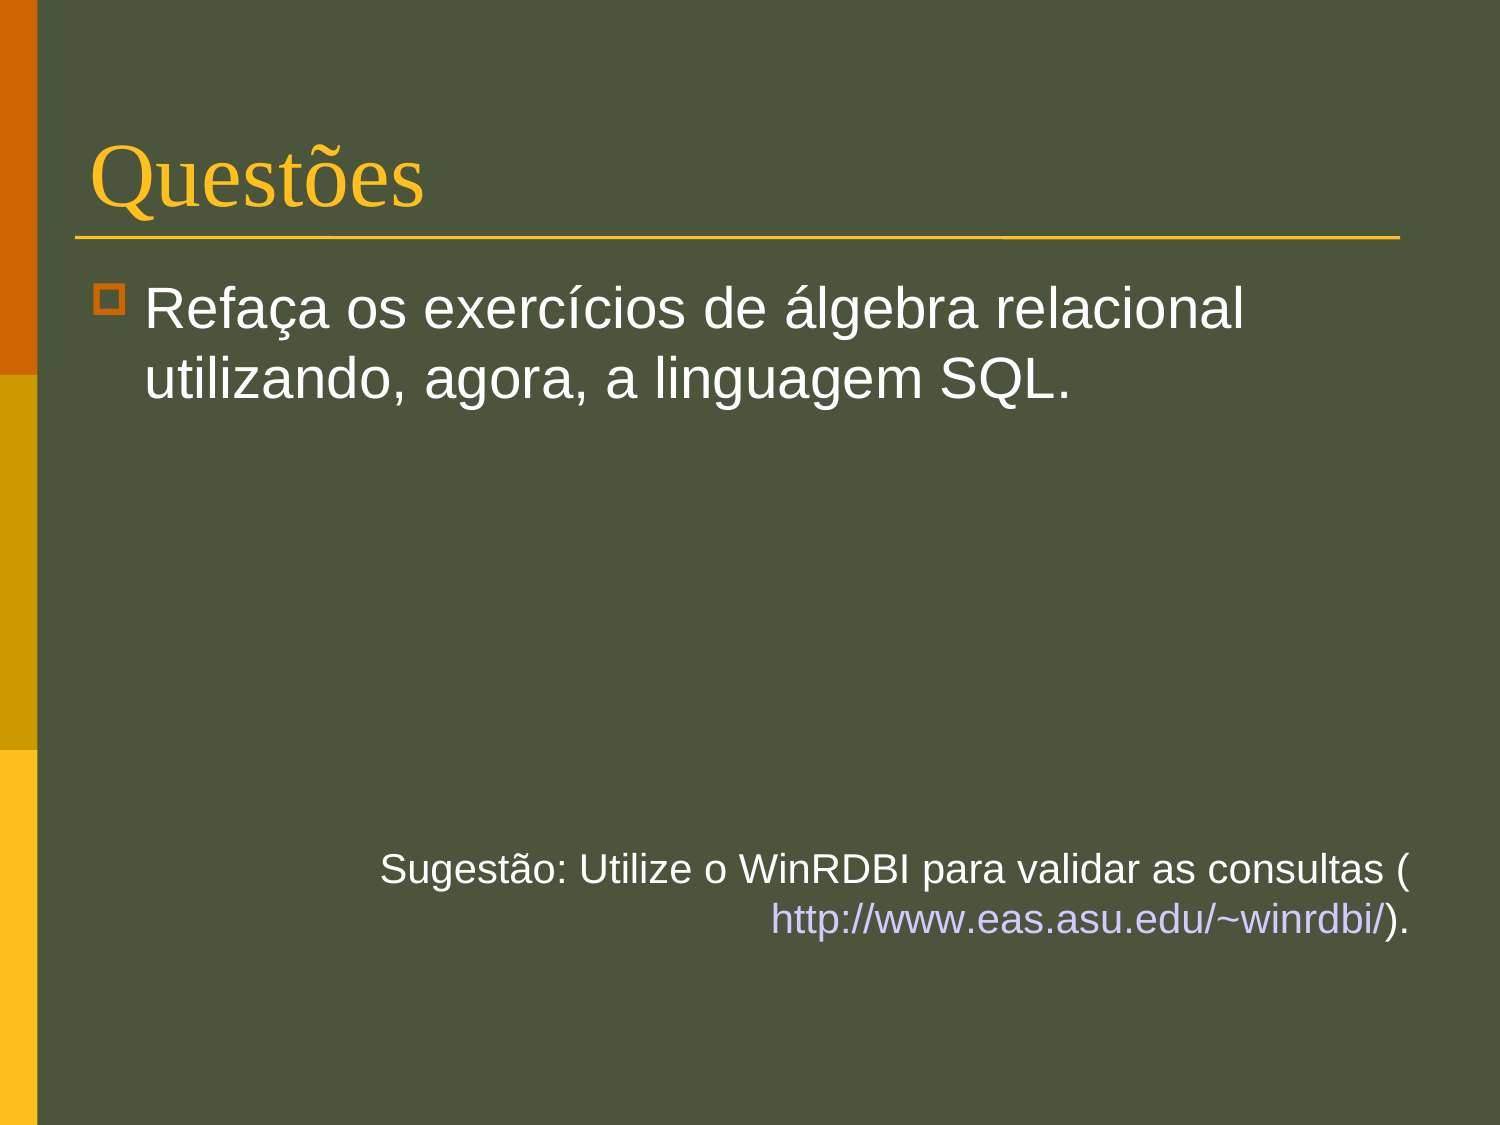

# Questões
Refaça os exercícios de álgebra relacional utilizando, agora, a linguagem SQL.
Sugestão: Utilize o WinRDBI para validar as consultas (http://www.eas.asu.edu/~winrdbi/).